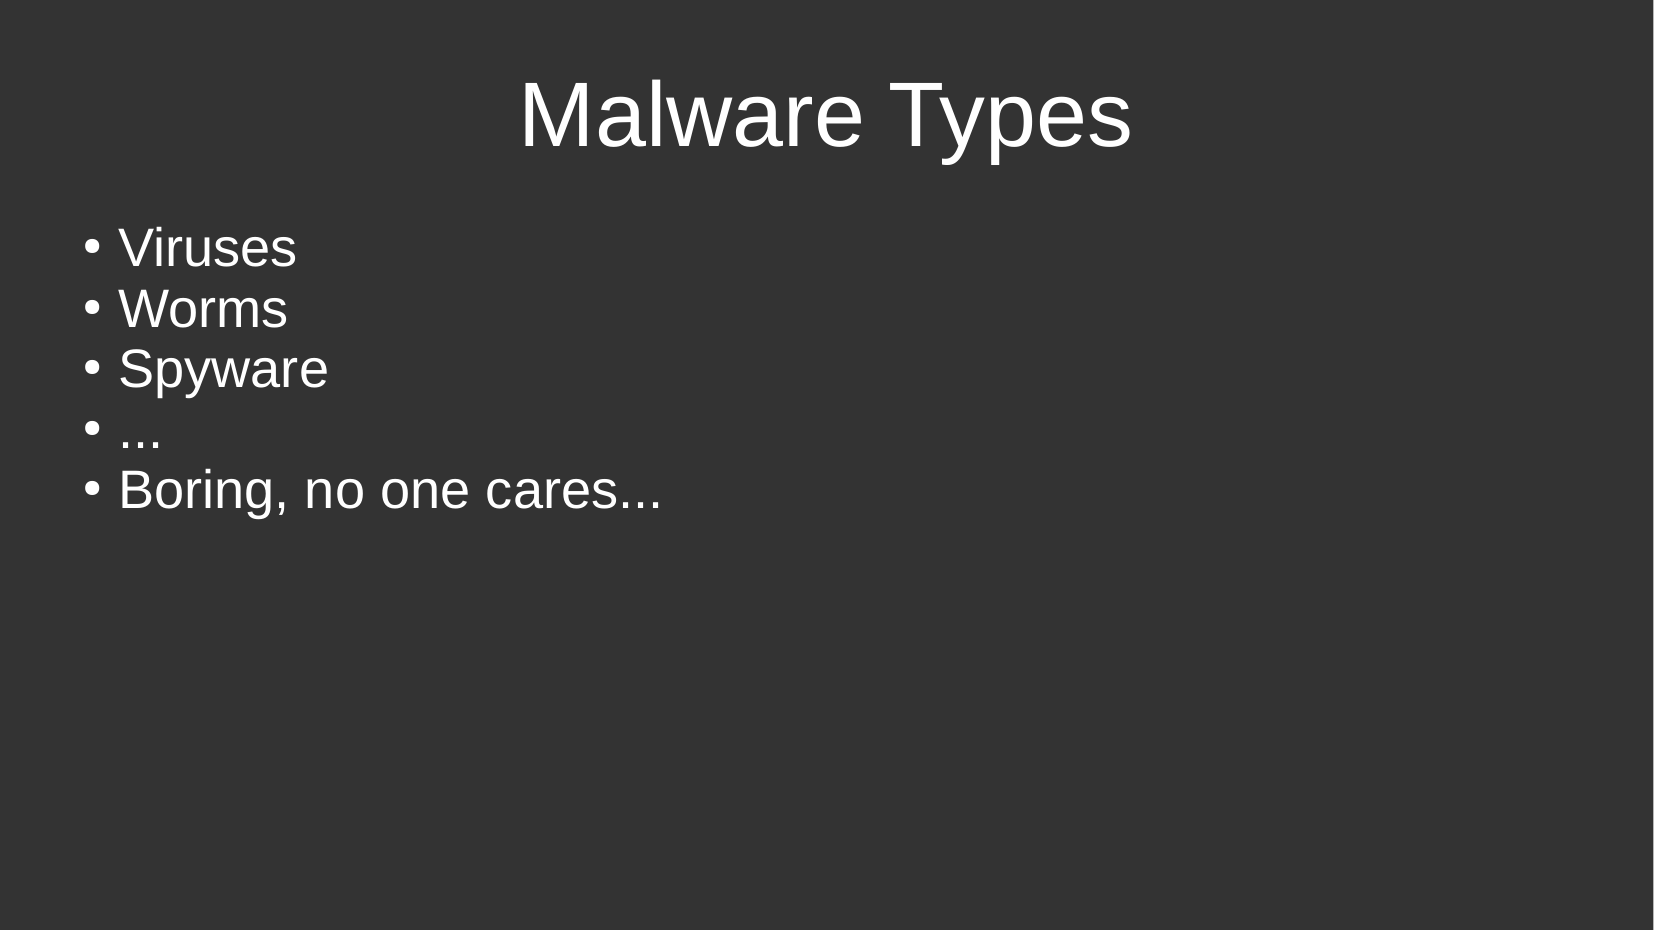

# Malware Types
Viruses
Worms
Spyware
...
Boring, no one cares...